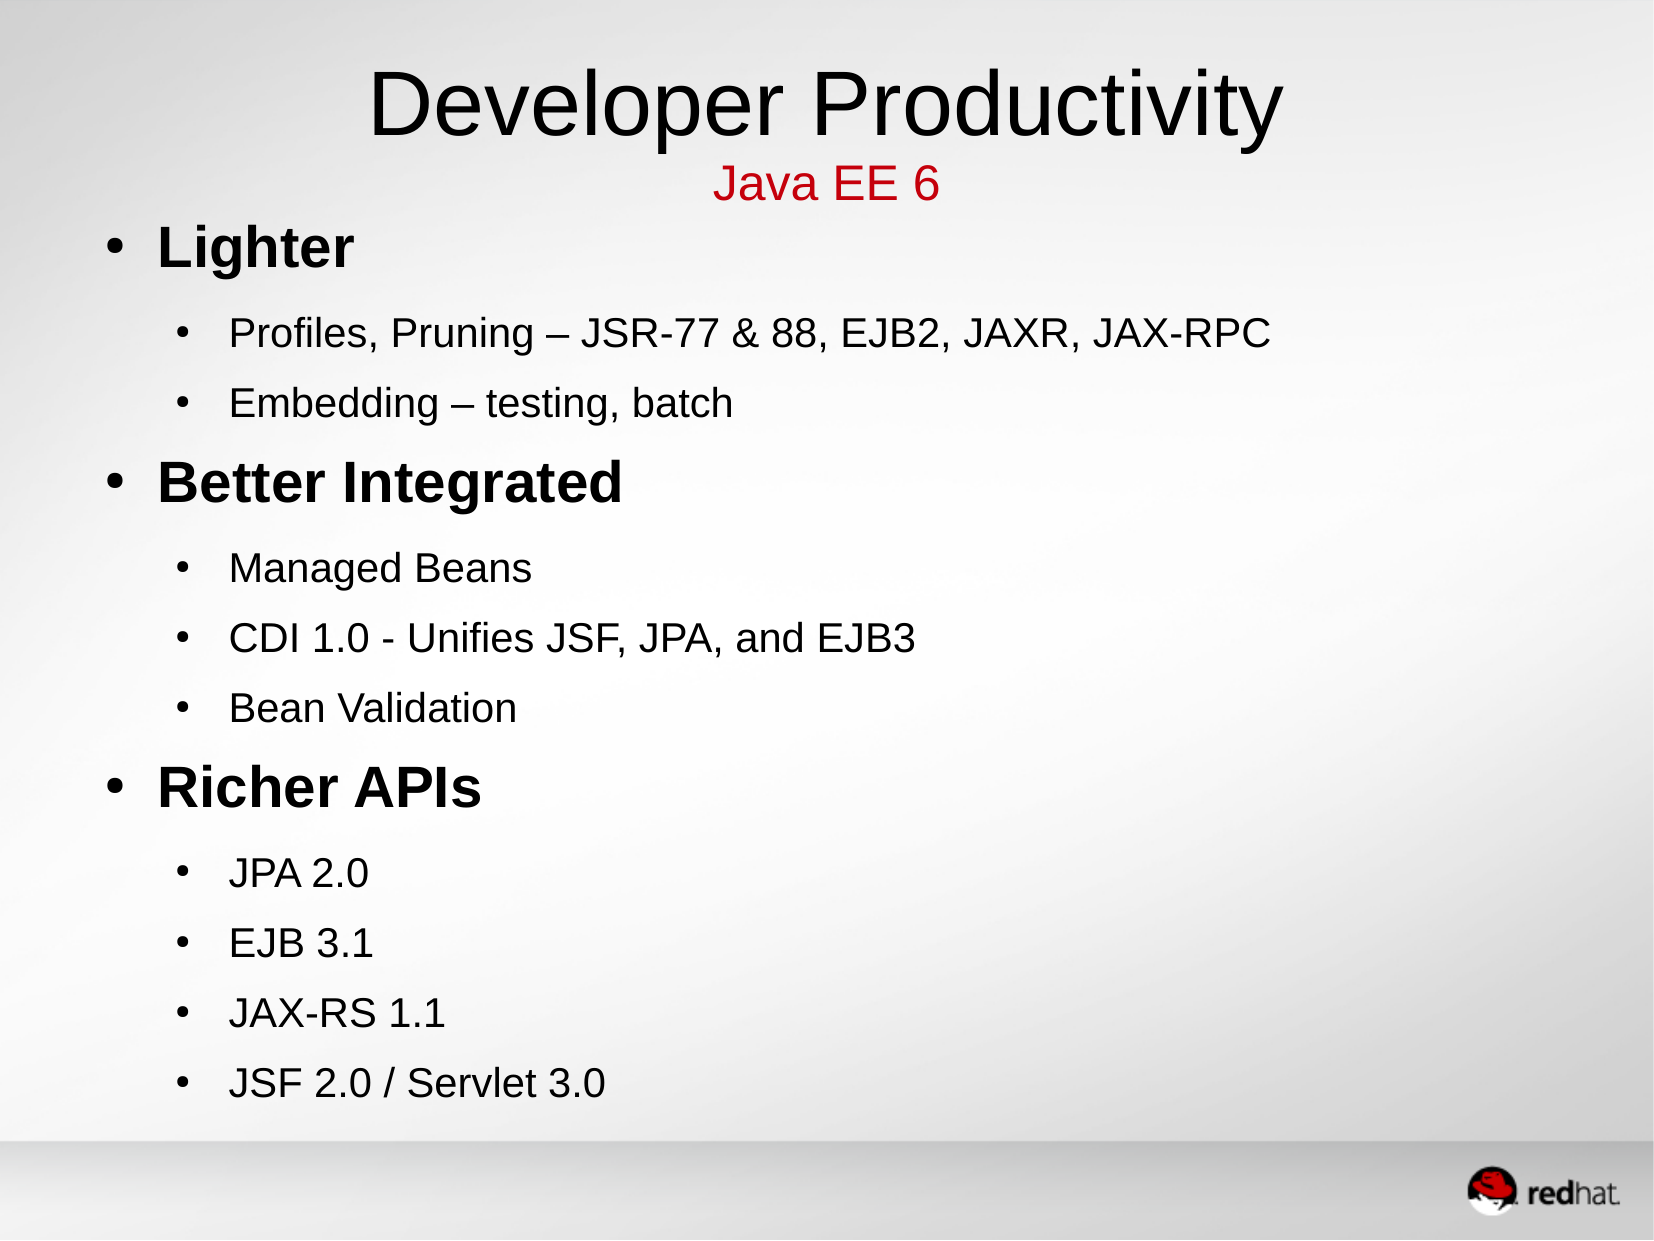

# Developer Productivity Java EE 6
Lighter
Profiles, Pruning – JSR-77 & 88, EJB2, JAXR, JAX-RPC
Embedding – testing, batch
Better Integrated
Managed Beans
CDI 1.0 - Unifies JSF, JPA, and EJB3
Bean Validation
Richer APIs
JPA 2.0
EJB 3.1
JAX-RS 1.1
JSF 2.0 / Servlet 3.0